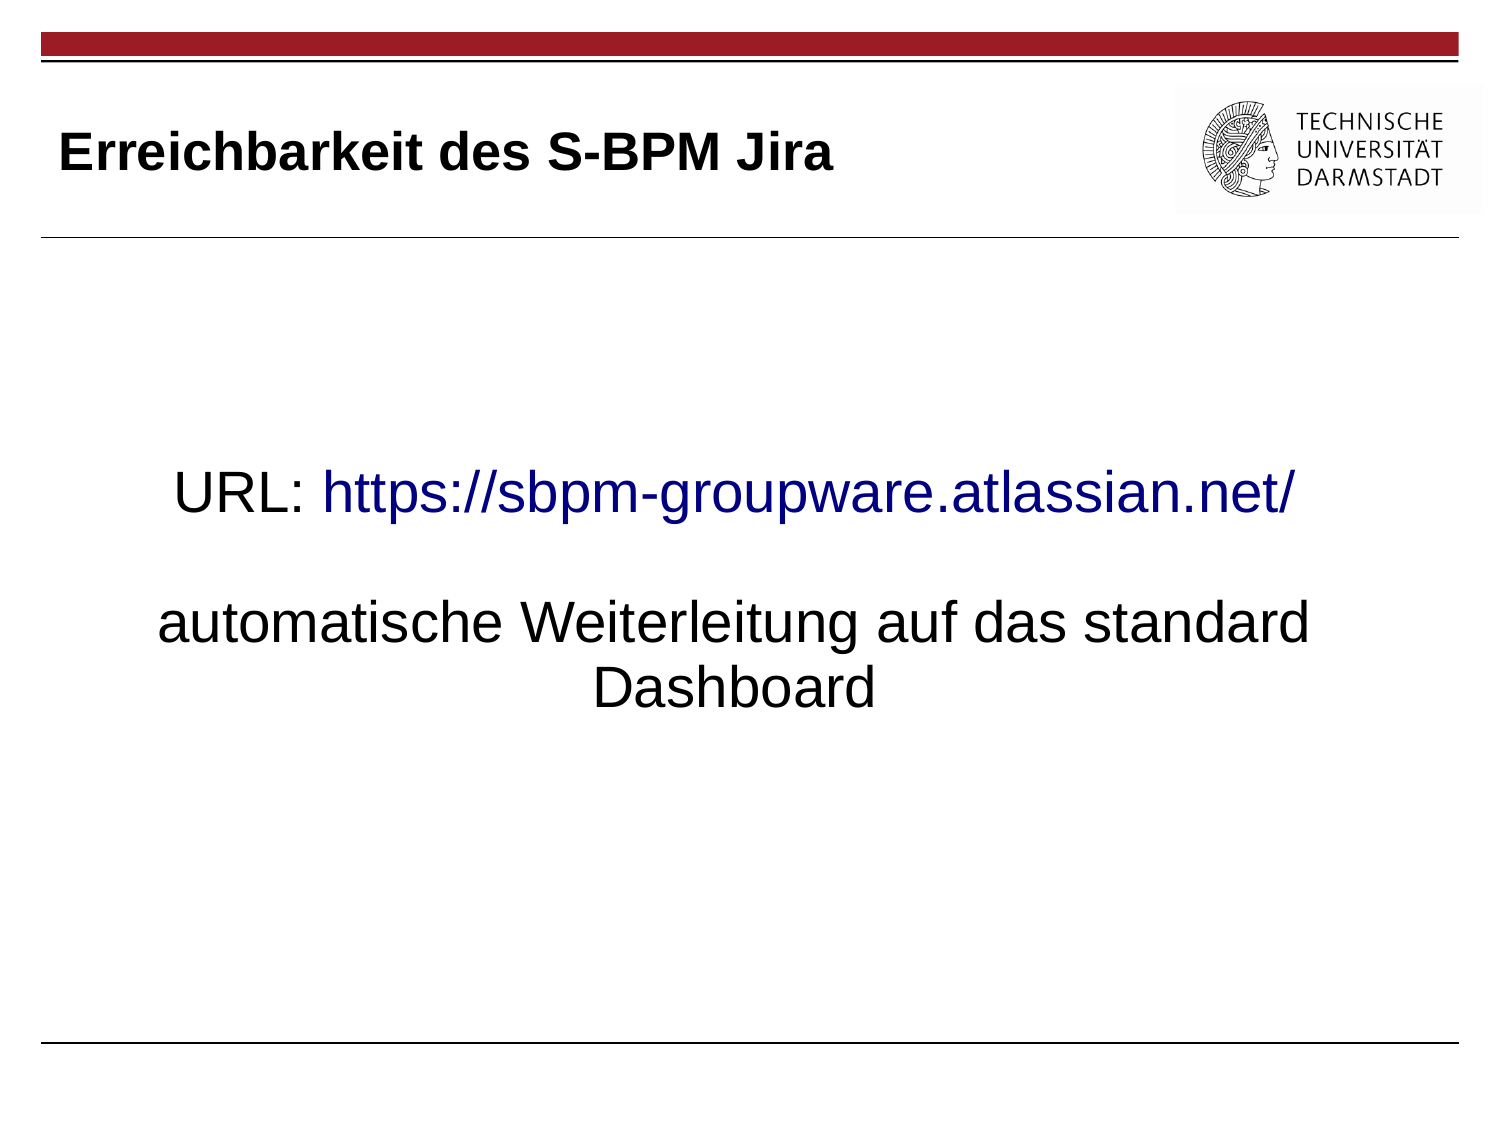

Erreichbarkeit des S-BPM Jira
# URL: https://sbpm-groupware.atlassian.net/
automatische Weiterleitung auf das standard Dashboard